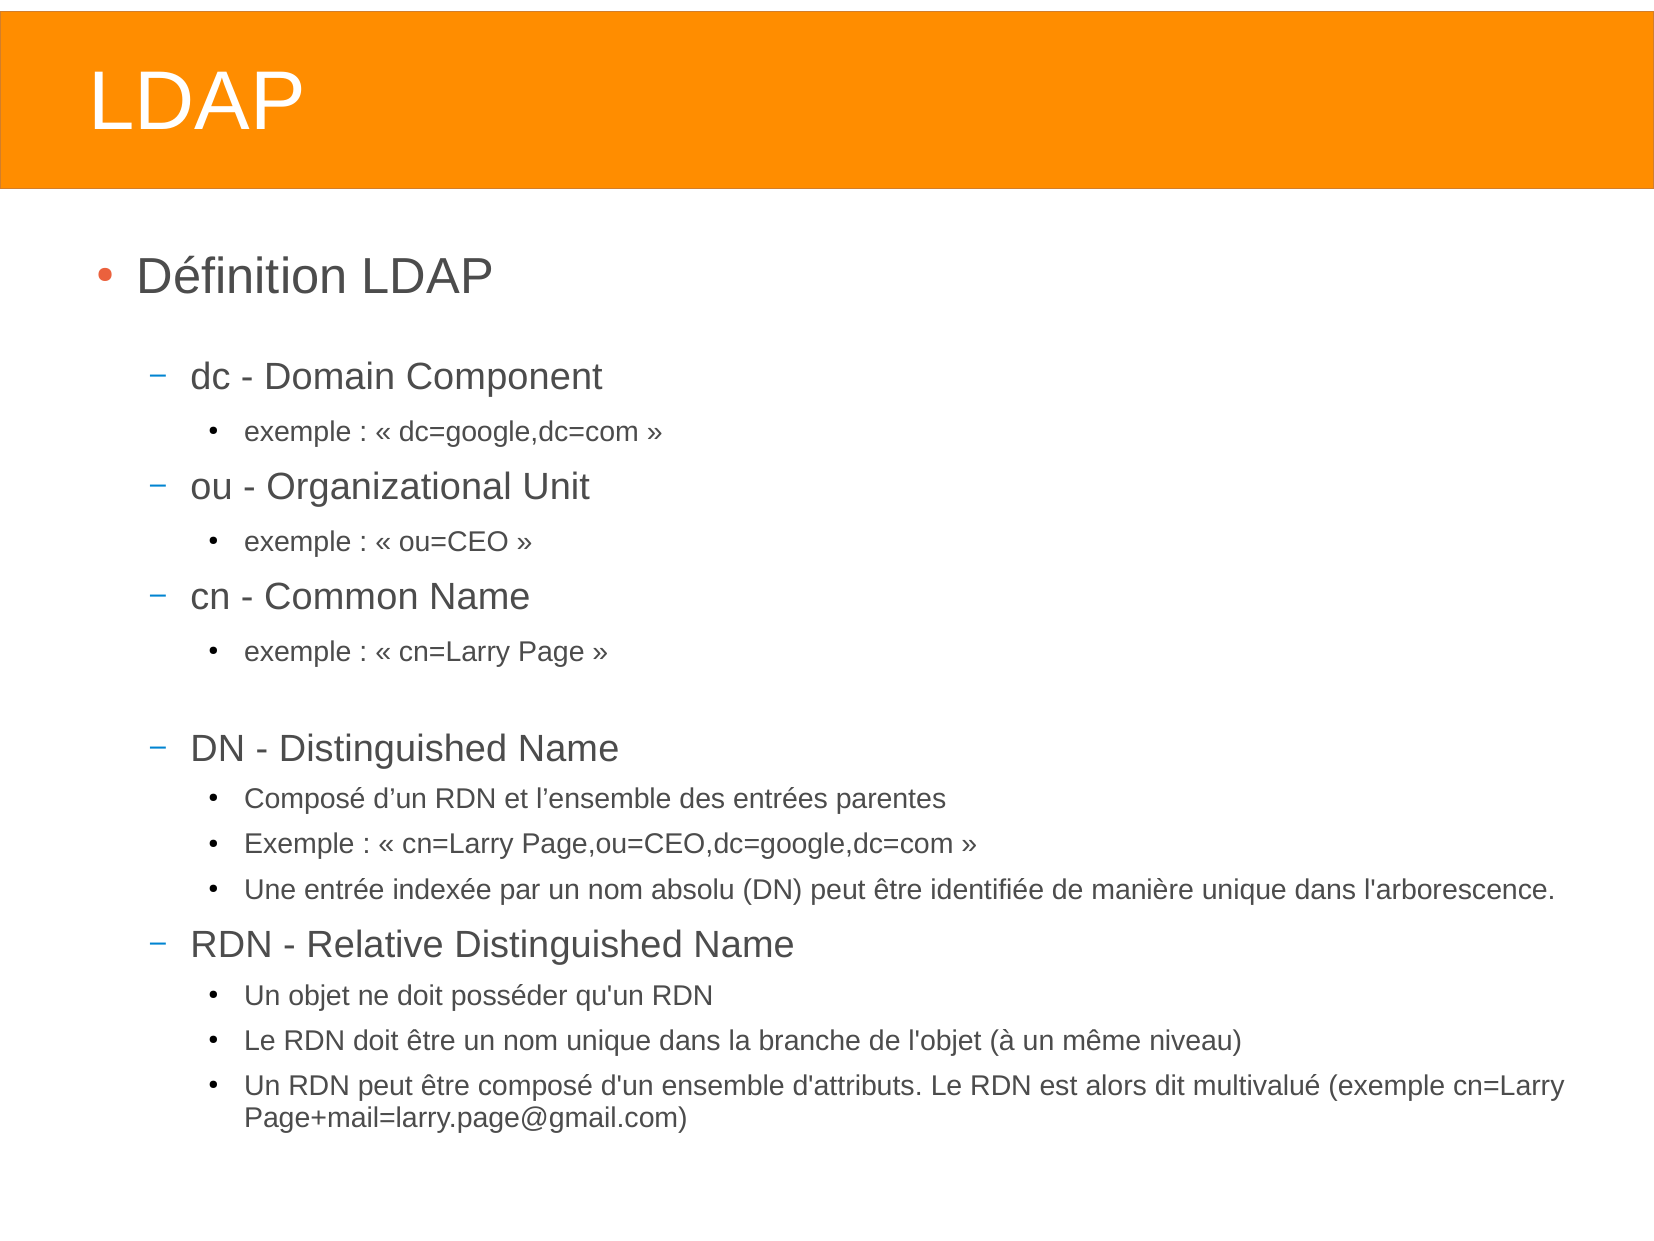

LDAP
# Définition LDAP
dc - Domain Component
exemple : « dc=google,dc=com »
ou - Organizational Unit
exemple : « ou=CEO »
cn - Common Name
exemple : « cn=Larry Page »
DN - Distinguished Name
Composé d’un RDN et l’ensemble des entrées parentes
Exemple : « cn=Larry Page,ou=CEO,dc=google,dc=com »
Une entrée indexée par un nom absolu (DN) peut être identifiée de manière unique dans l'arborescence.
RDN - Relative Distinguished Name
Un objet ne doit posséder qu'un RDN
Le RDN doit être un nom unique dans la branche de l'objet (à un même niveau)
Un RDN peut être composé d'un ensemble d'attributs. Le RDN est alors dit multivalué (exemple cn=Larry Page+mail=larry.page@gmail.com)